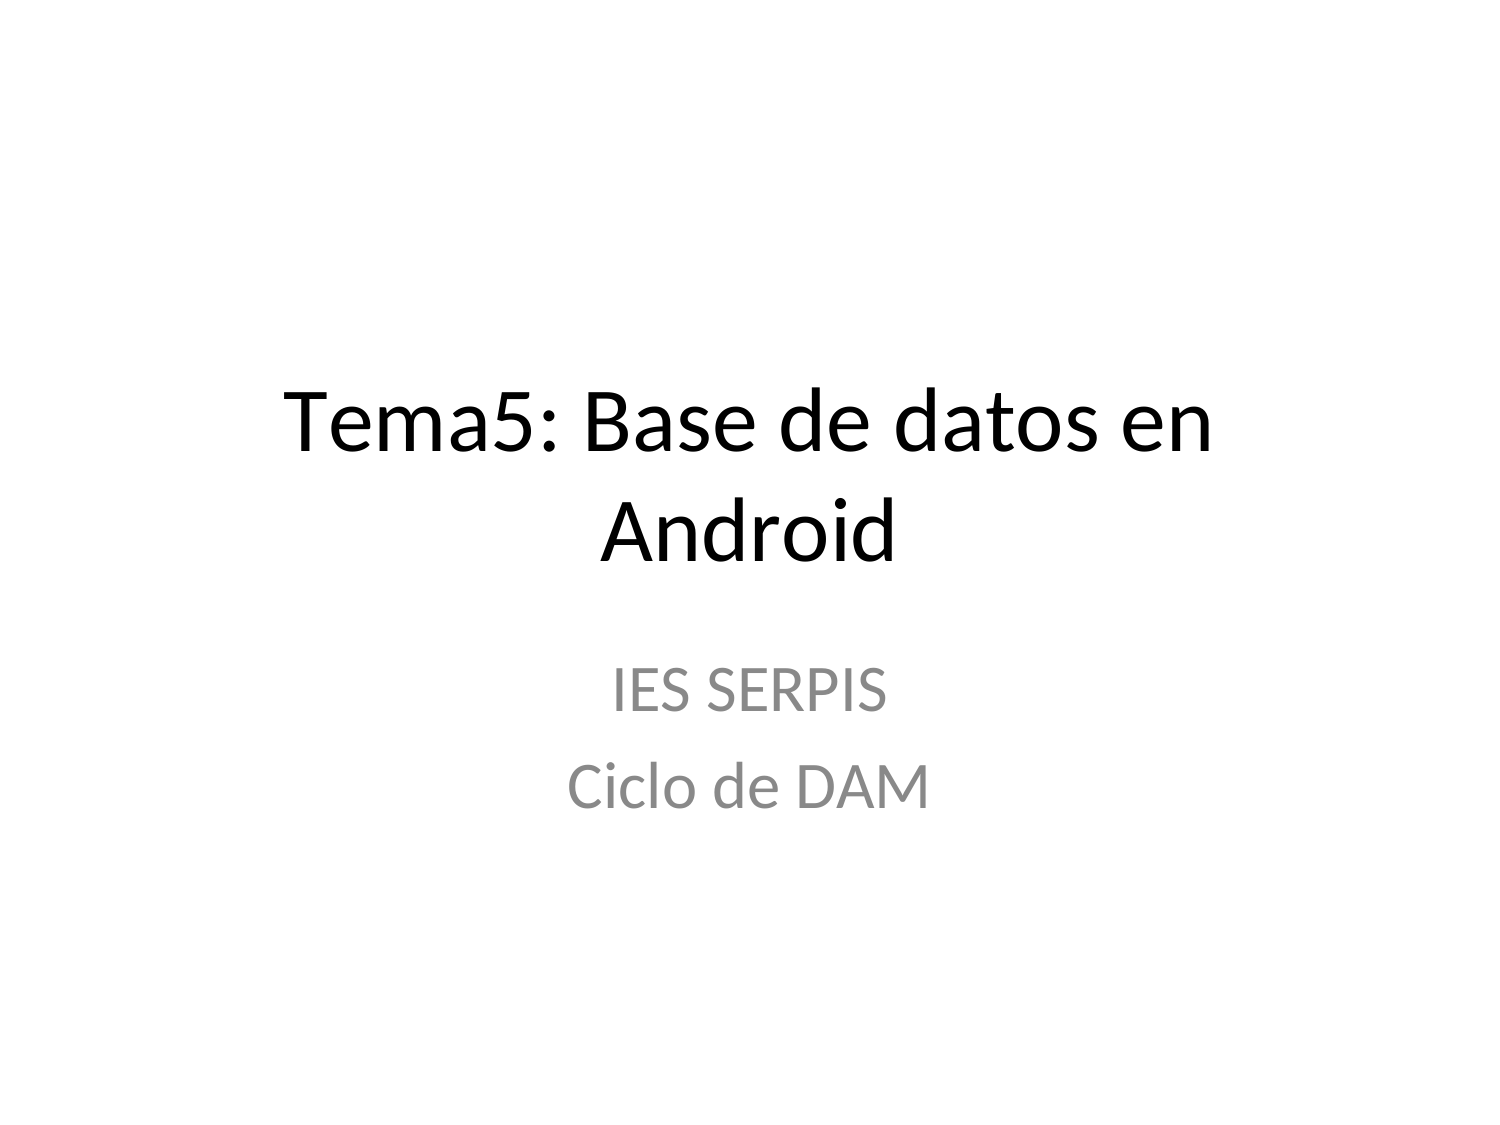

# Tema5: Base de datos en Android
IES SERPIS
Ciclo de DAM